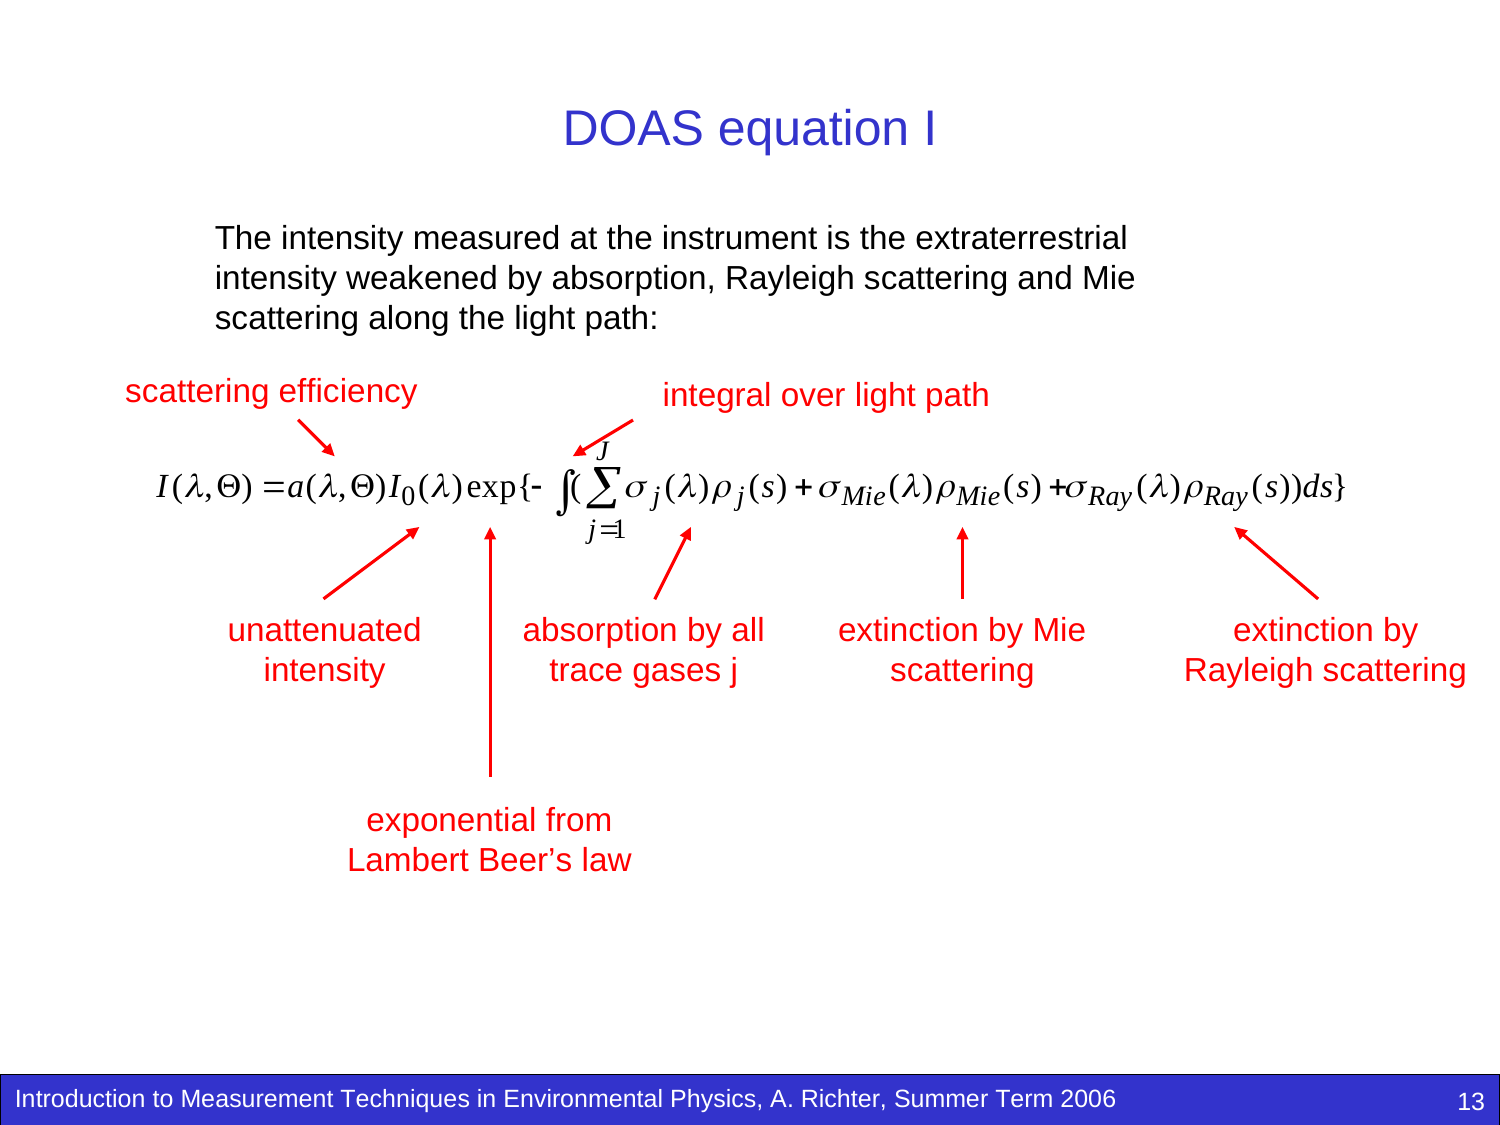

DOAS equation I
The intensity measured at the instrument is the extraterrestrial intensity weakened by absorption, Rayleigh scattering and Mie scattering along the light path:
scattering efficiency
integral over light path
unattenuated intensity
absorption by all trace gases j
extinction by Mie scattering
extinction by Rayleigh scattering
exponential from Lambert Beer’s law
13